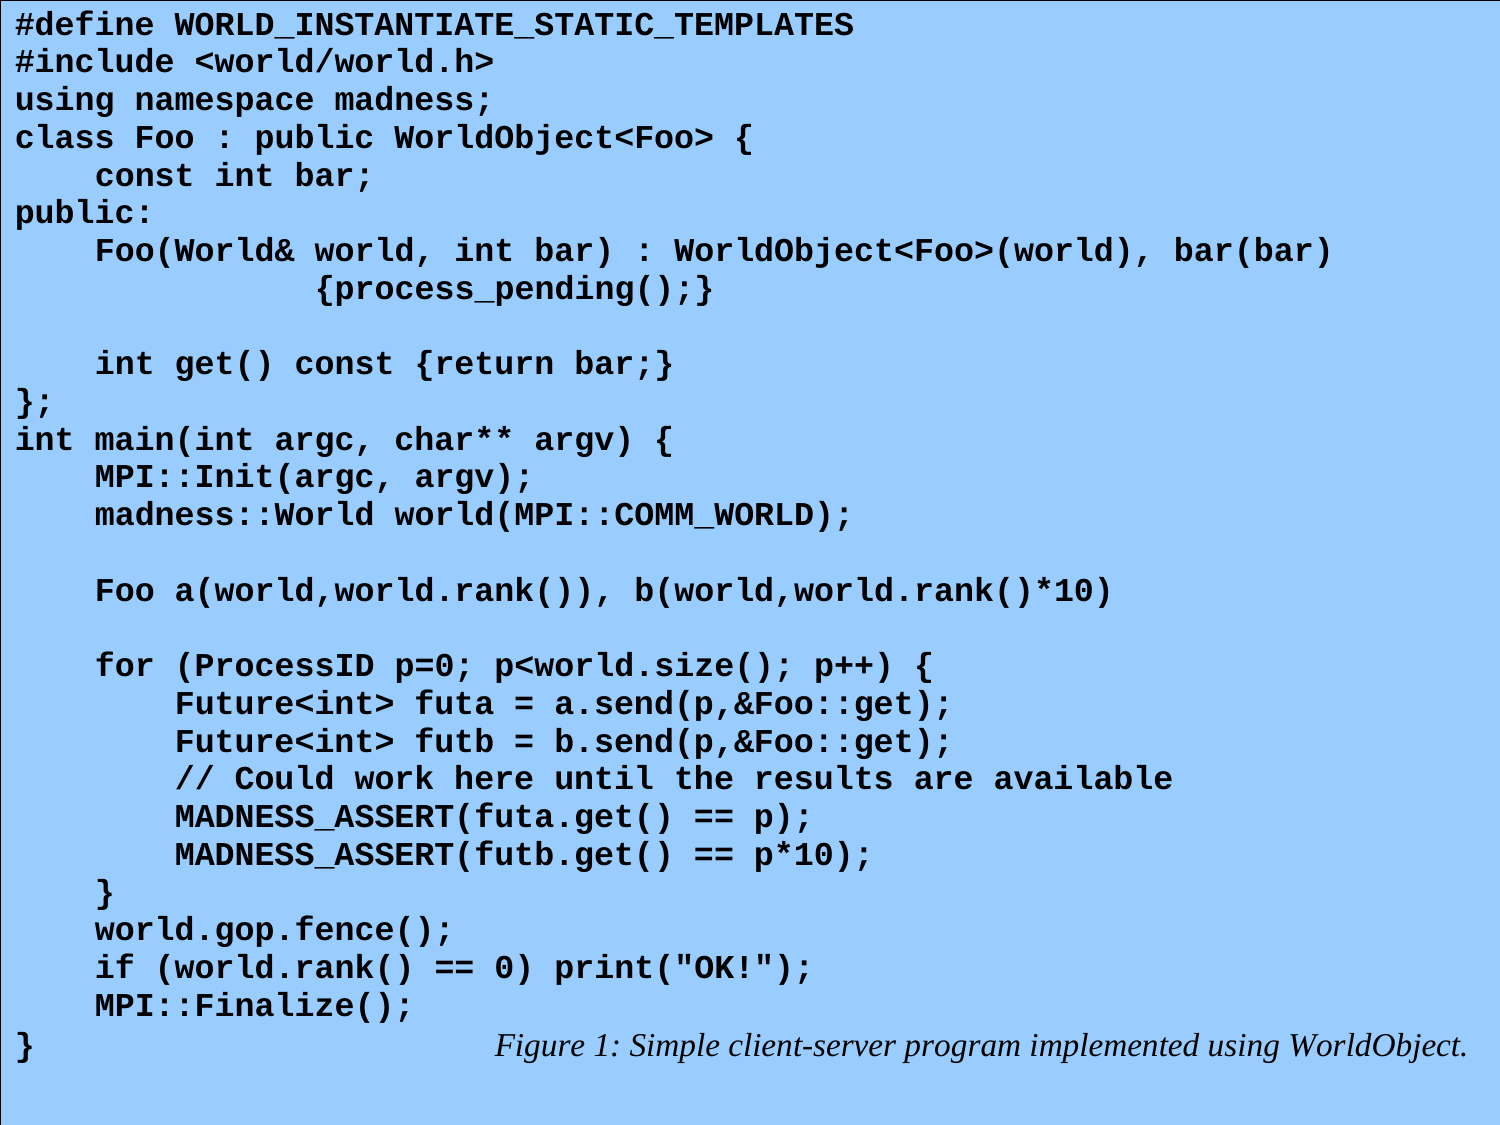

#define WORLD_INSTANTIATE_STATIC_TEMPLATES
#include <world/world.h>
using namespace madness;
class Foo : public WorldObject<Foo> {
 const int bar;
public:
 Foo(World& world, int bar) : WorldObject<Foo>(world), bar(bar)
		{process_pending();}
 int get() const {return bar;}
};
int main(int argc, char** argv) {
 MPI::Init(argc, argv);
 madness::World world(MPI::COMM_WORLD);
 Foo a(world,world.rank()), b(world,world.rank()*10)
 for (ProcessID p=0; p<world.size(); p++) {
 Future<int> futa = a.send(p,&Foo::get);
 Future<int> futb = b.send(p,&Foo::get);
 // Could work here until the results are available
 MADNESS_ASSERT(futa.get() == p);
 MADNESS_ASSERT(futb.get() == p*10);
 }
 world.gop.fence();
 if (world.rank() == 0) print("OK!");
 MPI::Finalize();
} Figure 1: Simple client-server program implemented using WorldObject.
Robert J. Harrison, UT/ORNL Joint Insititute of Computational Science
181